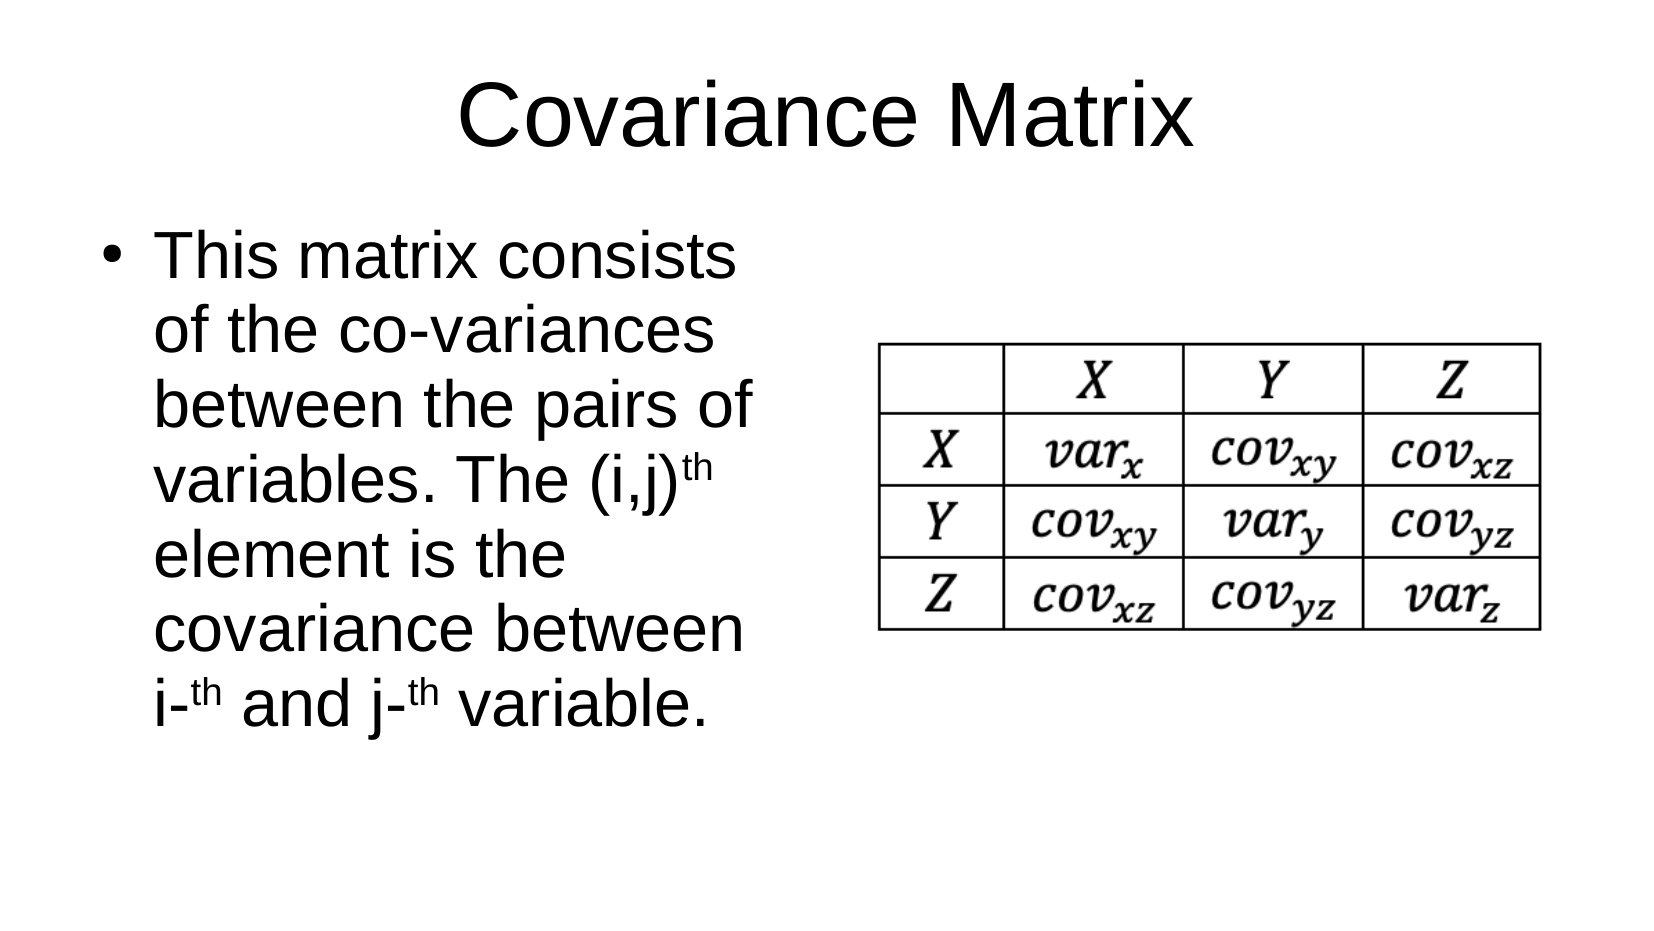

# Covariance Matrix
This matrix consists of the co-variances between the pairs of variables. The (i,j)th element is the covariance between i-th and j-th variable.